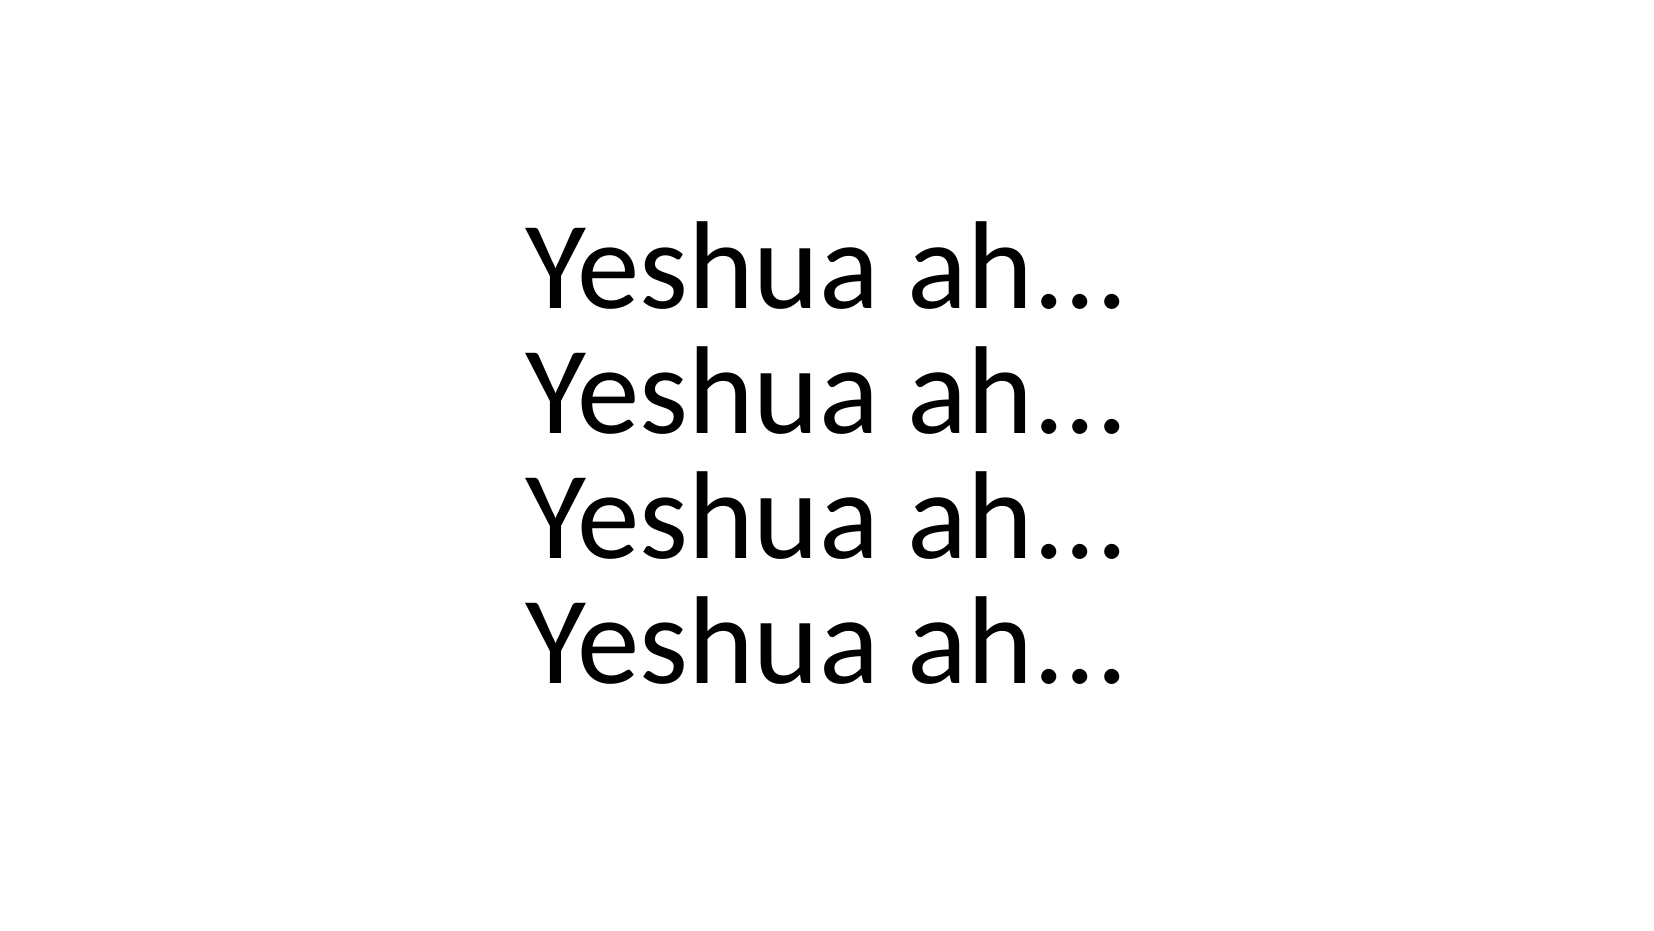

# Yeshua ah... Yeshua ah... Yeshua ah... Yeshua ah...